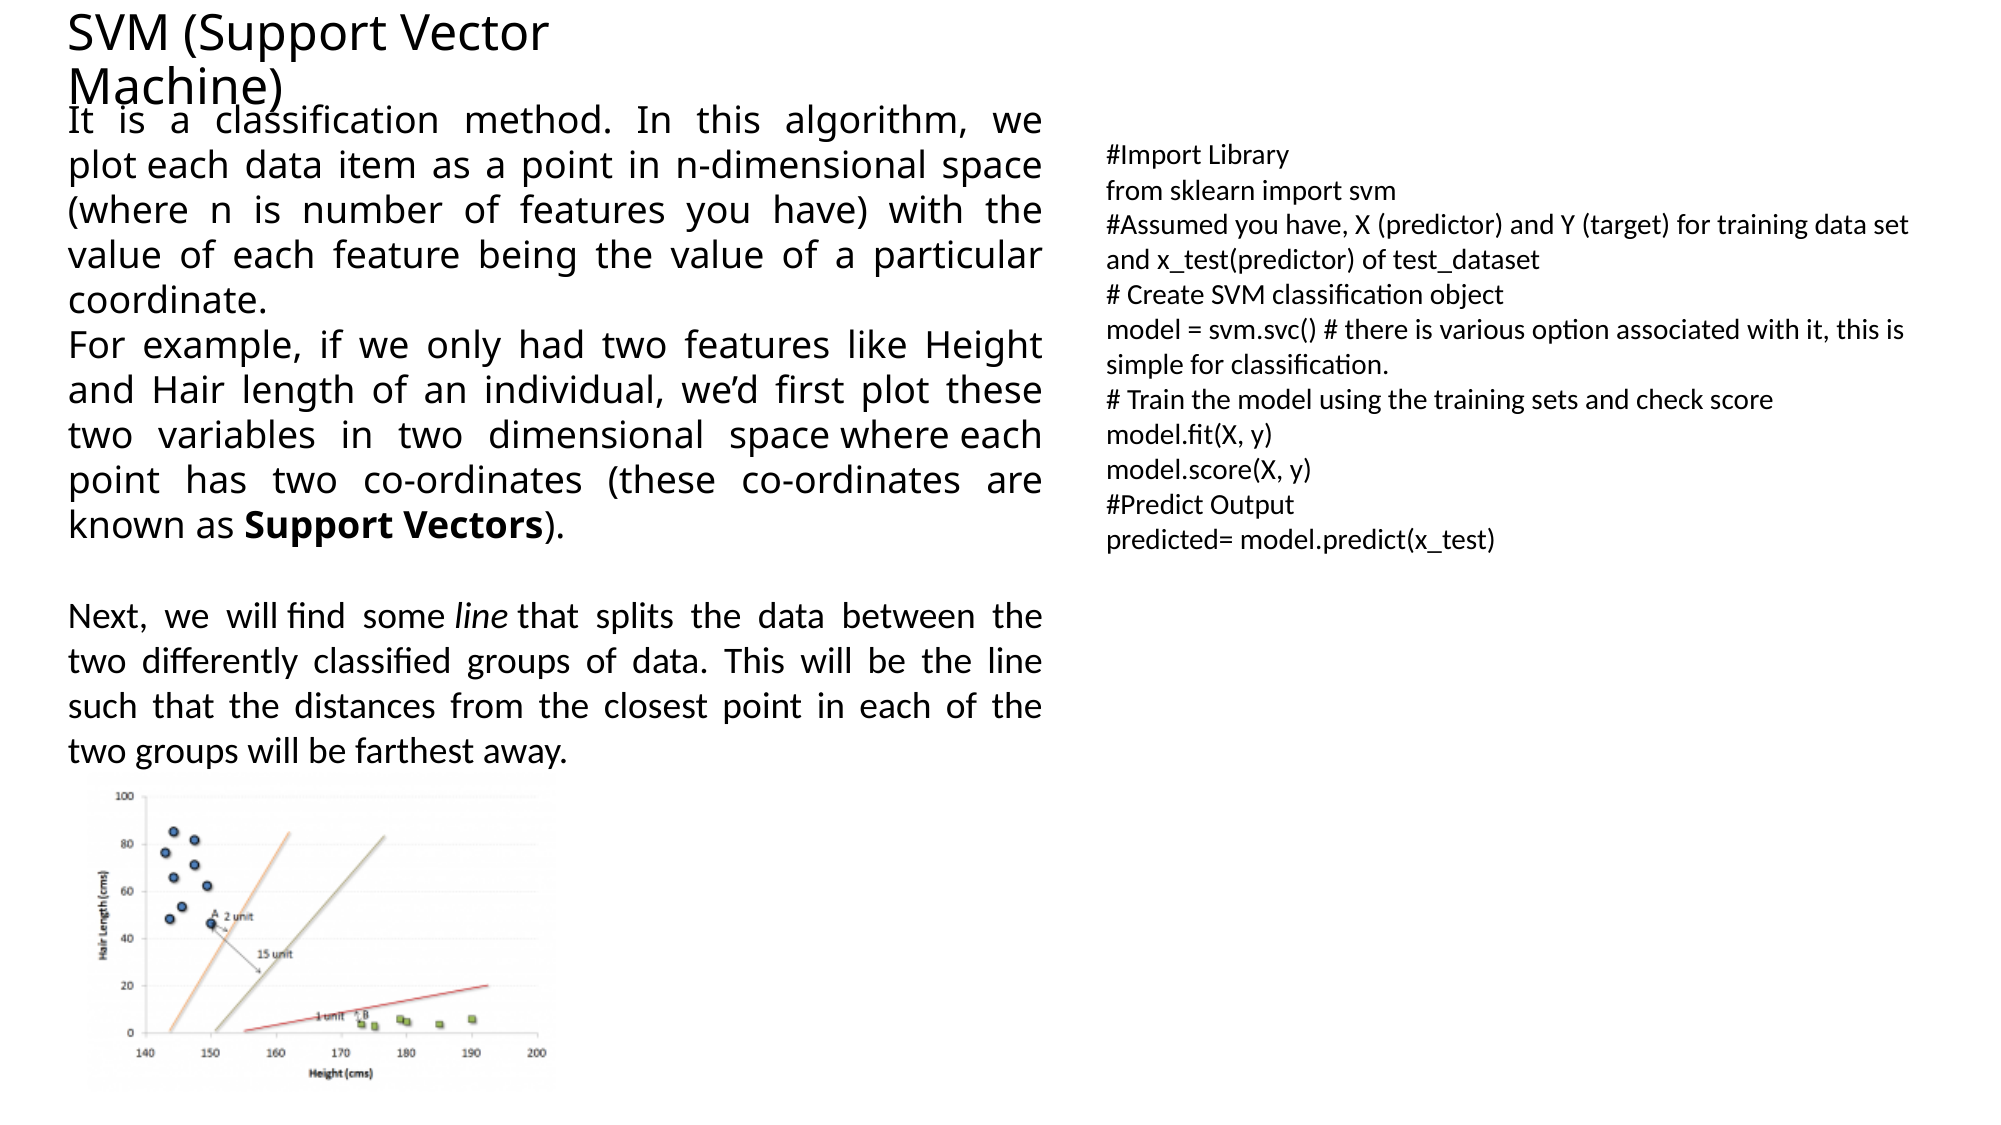

# SVM (Support Vector Machine)
It is a classification method. In this algorithm, we plot each data item as a point in n-dimensional space (where n is number of features you have) with the value of each feature being the value of a particular coordinate.
For example, if we only had two features like Height and Hair length of an individual, we’d first plot these two variables in two dimensional space where each point has two co-ordinates (these co-ordinates are known as Support Vectors).
Next, we will find some line that splits the data between the two differently classified groups of data. This will be the line such that the distances from the closest point in each of the two groups will be farthest away.
#Import Library
from sklearn import svm
#Assumed you have, X (predictor) and Y (target) for training data set and x_test(predictor) of test_dataset
# Create SVM classification object
model = svm.svc() # there is various option associated with it, this is simple for classification.
# Train the model using the training sets and check score
model.fit(X, y)
model.score(X, y)
#Predict Output
predicted= model.predict(x_test)